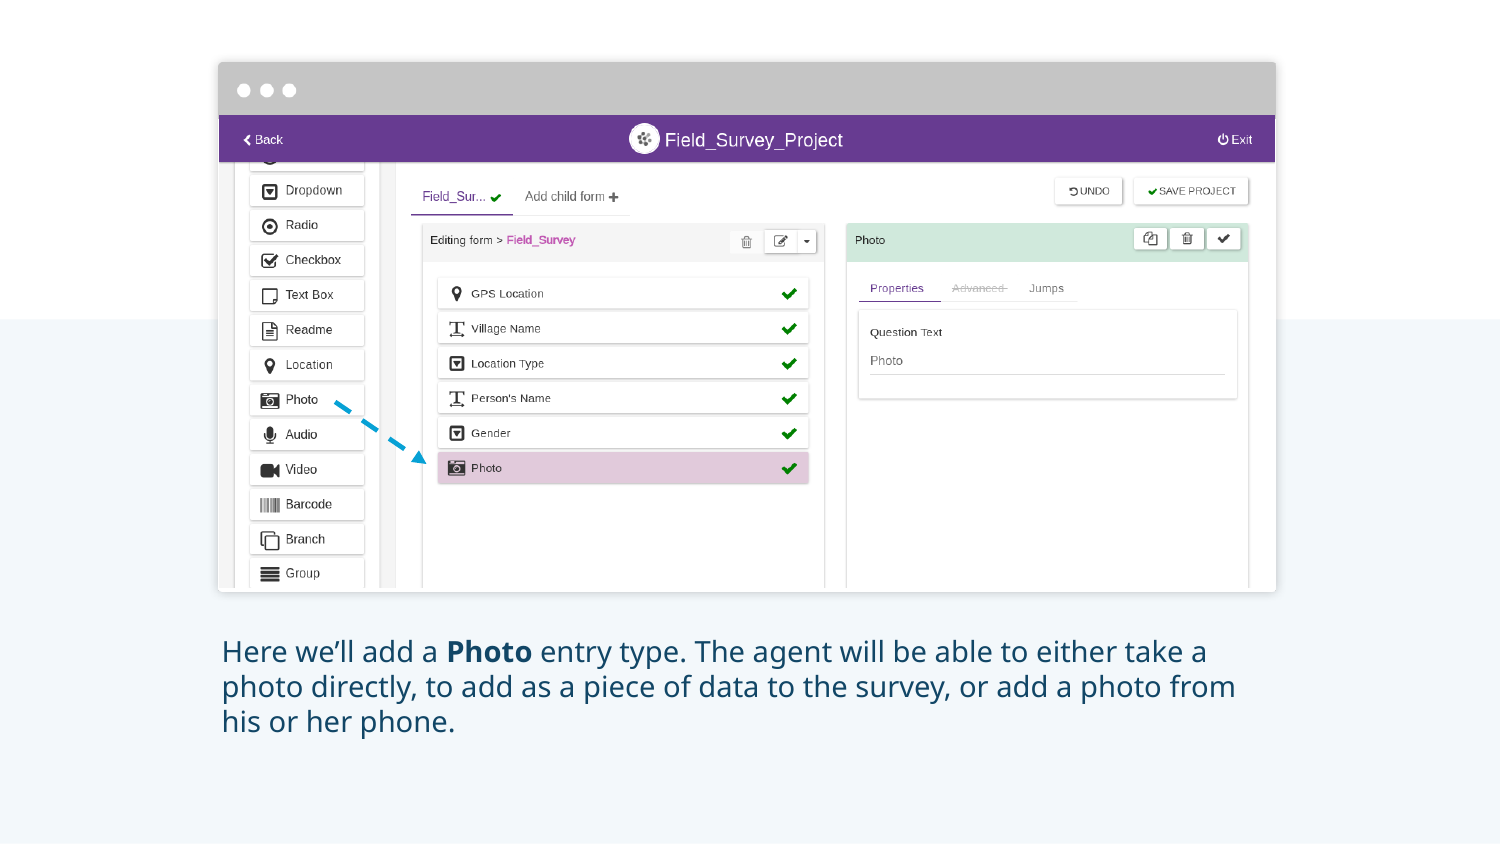

Here we’ll add a Photo entry type. The agent will be able to either take a photo directly, to add as a piece of data to the survey, or add a photo from his or her phone.